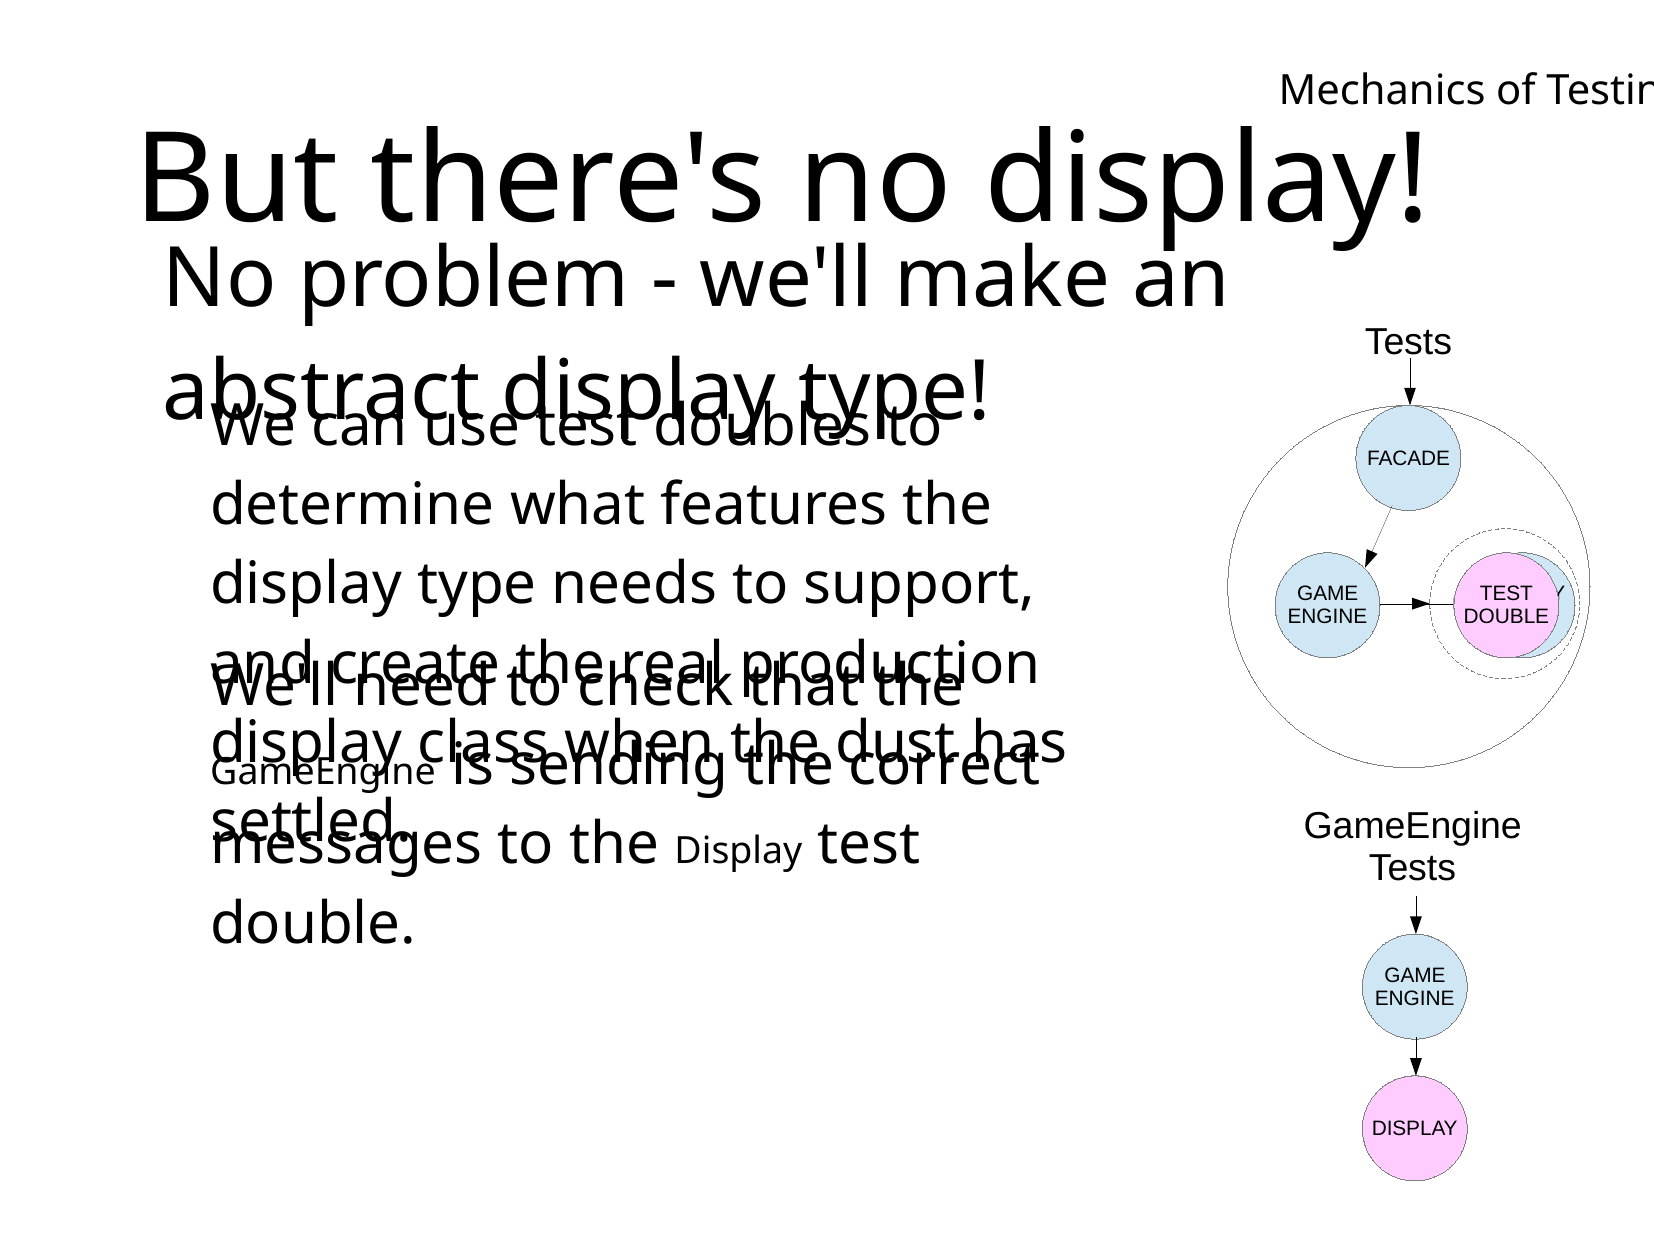

Mechanics of Testing
But there's no display!
No problem - we'll make an abstract display type!
Tests
FACADE
GAME
ENGINE
We can use test doubles to determine what features the display type needs to support, and create the real production display class when the dust has settled.
DISPLAY
(TBD)
TEST
DOUBLE
We'll need to check that the GameEngine is sending the correct messages to the Display test double.
GameEngine
Tests
GAME
ENGINE
DISPLAY